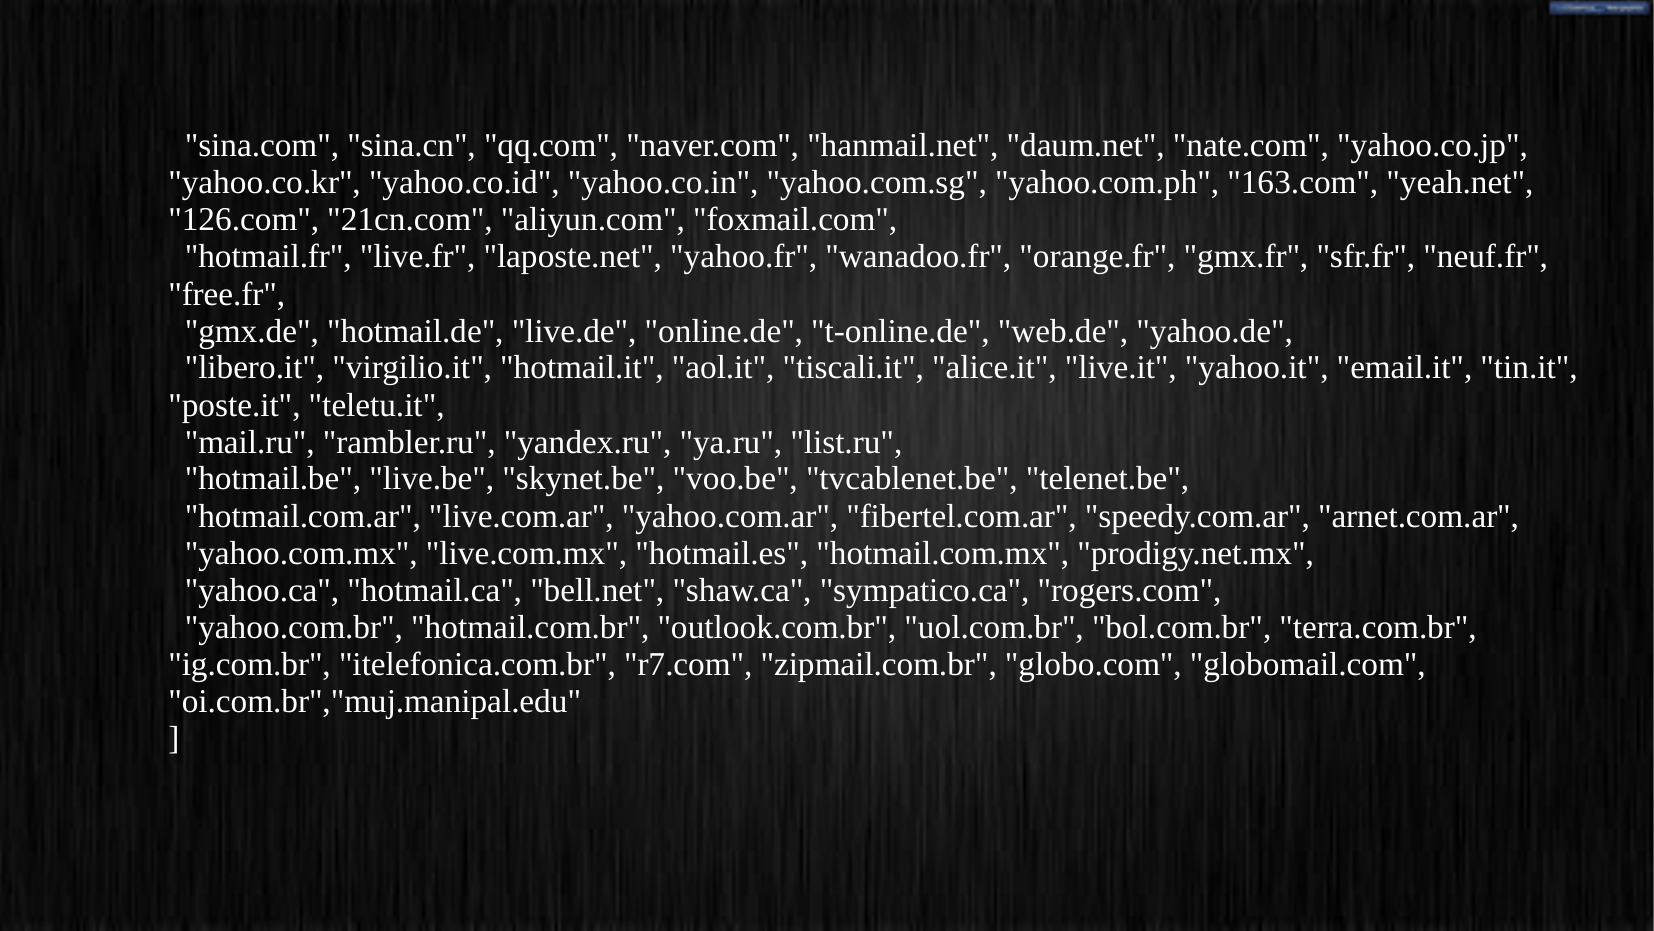

"sina.com", "sina.cn", "qq.com", "naver.com", "hanmail.net", "daum.net", "nate.com", "yahoo.co.jp", "yahoo.co.kr", "yahoo.co.id", "yahoo.co.in", "yahoo.com.sg", "yahoo.com.ph", "163.com", "yeah.net", "126.com", "21cn.com", "aliyun.com", "foxmail.com",
 "hotmail.fr", "live.fr", "laposte.net", "yahoo.fr", "wanadoo.fr", "orange.fr", "gmx.fr", "sfr.fr", "neuf.fr", "free.fr",
 "gmx.de", "hotmail.de", "live.de", "online.de", "t-online.de", "web.de", "yahoo.de",
 "libero.it", "virgilio.it", "hotmail.it", "aol.it", "tiscali.it", "alice.it", "live.it", "yahoo.it", "email.it", "tin.it", "poste.it", "teletu.it",
 "mail.ru", "rambler.ru", "yandex.ru", "ya.ru", "list.ru",
 "hotmail.be", "live.be", "skynet.be", "voo.be", "tvcablenet.be", "telenet.be",
 "hotmail.com.ar", "live.com.ar", "yahoo.com.ar", "fibertel.com.ar", "speedy.com.ar", "arnet.com.ar",
 "yahoo.com.mx", "live.com.mx", "hotmail.es", "hotmail.com.mx", "prodigy.net.mx",
 "yahoo.ca", "hotmail.ca", "bell.net", "shaw.ca", "sympatico.ca", "rogers.com",
 "yahoo.com.br", "hotmail.com.br", "outlook.com.br", "uol.com.br", "bol.com.br", "terra.com.br", "ig.com.br", "itelefonica.com.br", "r7.com", "zipmail.com.br", "globo.com", "globomail.com", "oi.com.br","muj.manipal.edu"
]